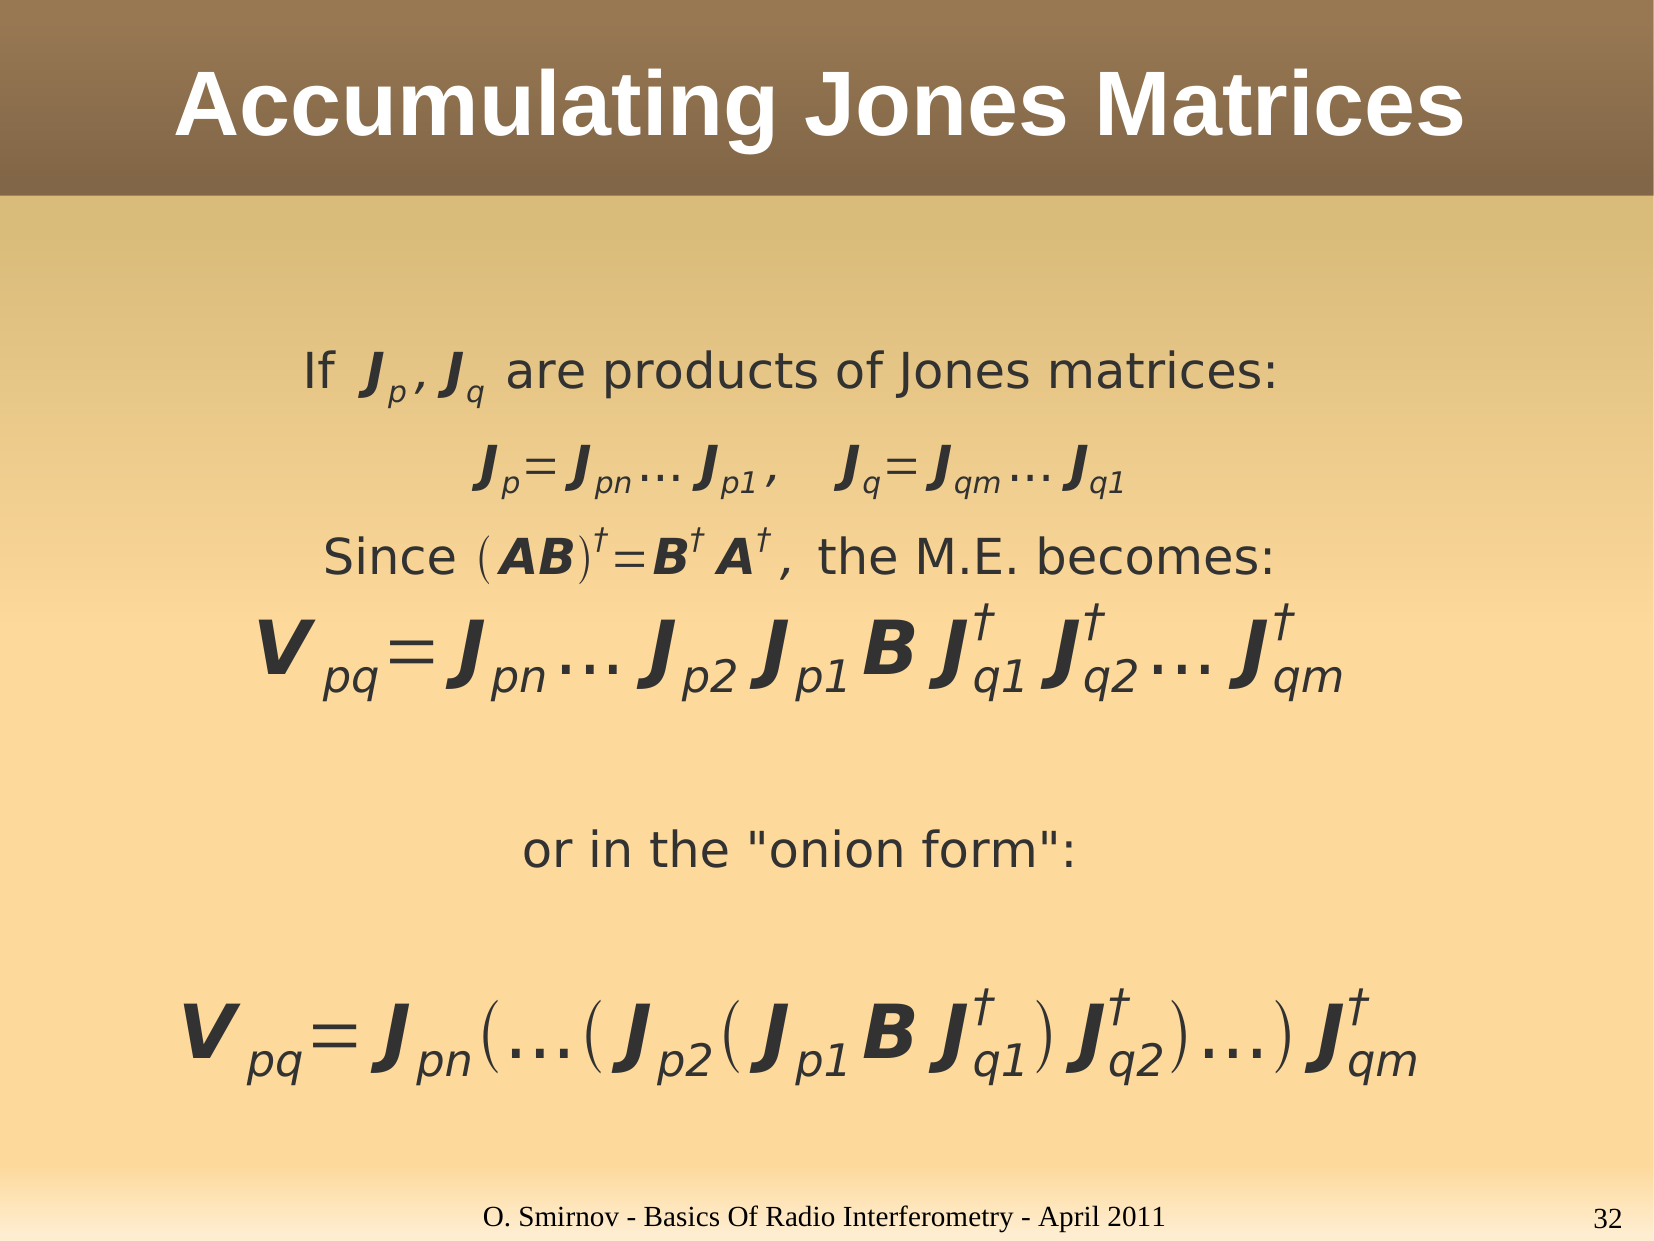

# Accumulating Jones Matrices
O. Smirnov - Basics Of Radio Interferometry - April 2011
32